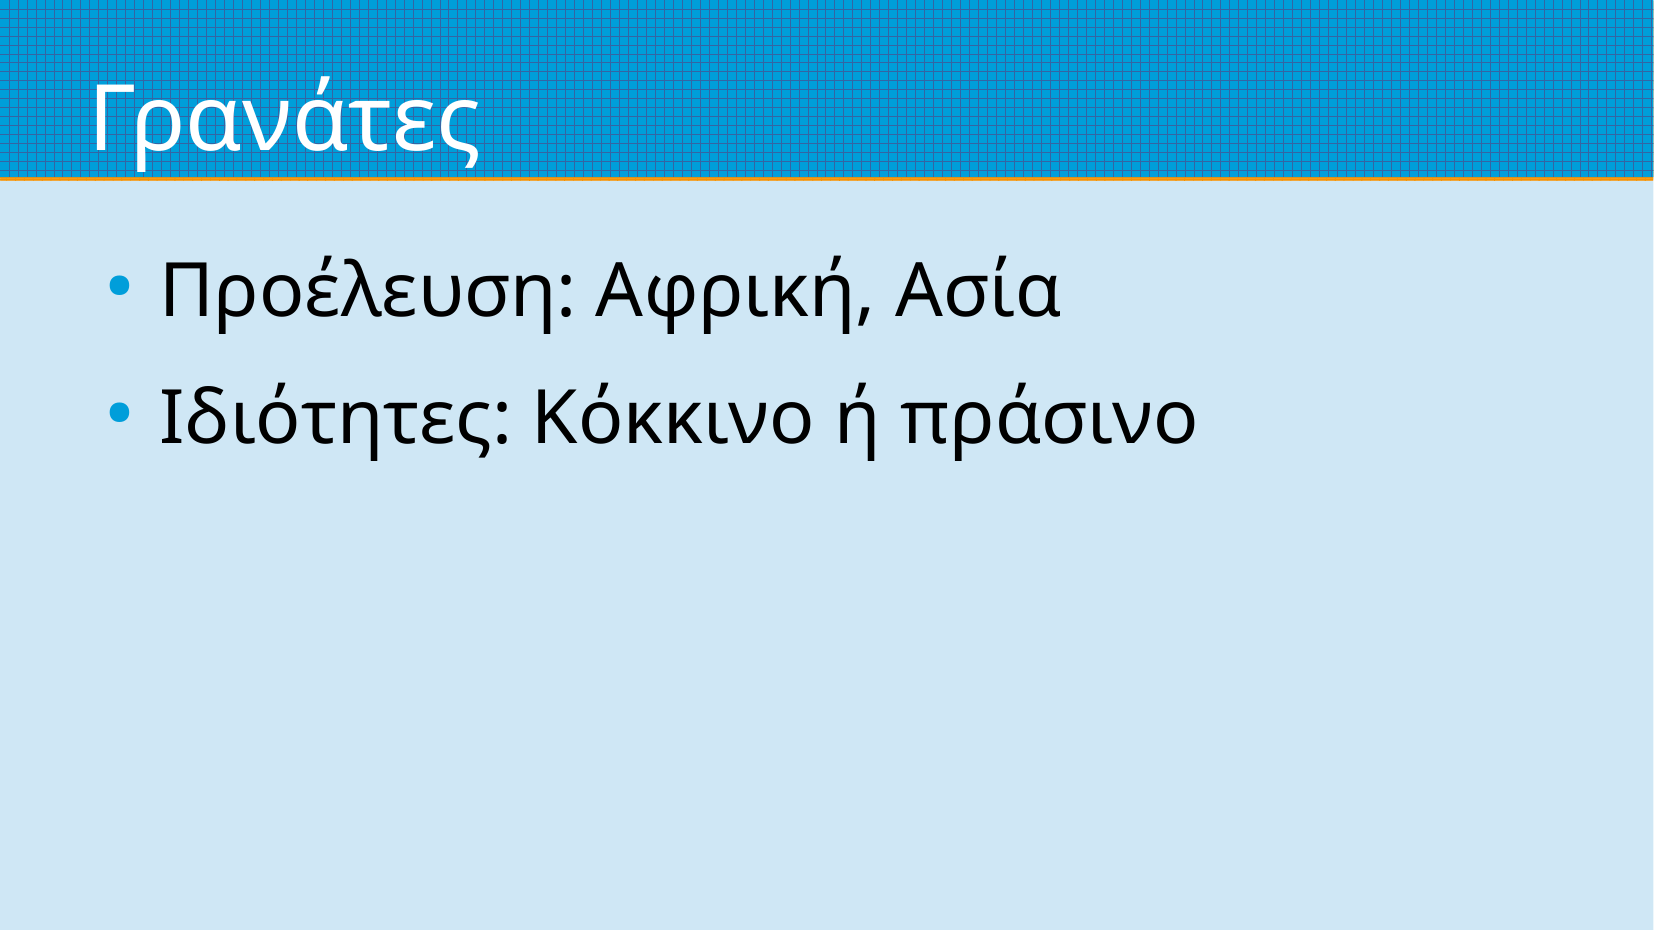

# Γρανάτες
Προέλευση: Αφρική, Ασία
Ιδιότητες: Κόκκινο ή πράσινο